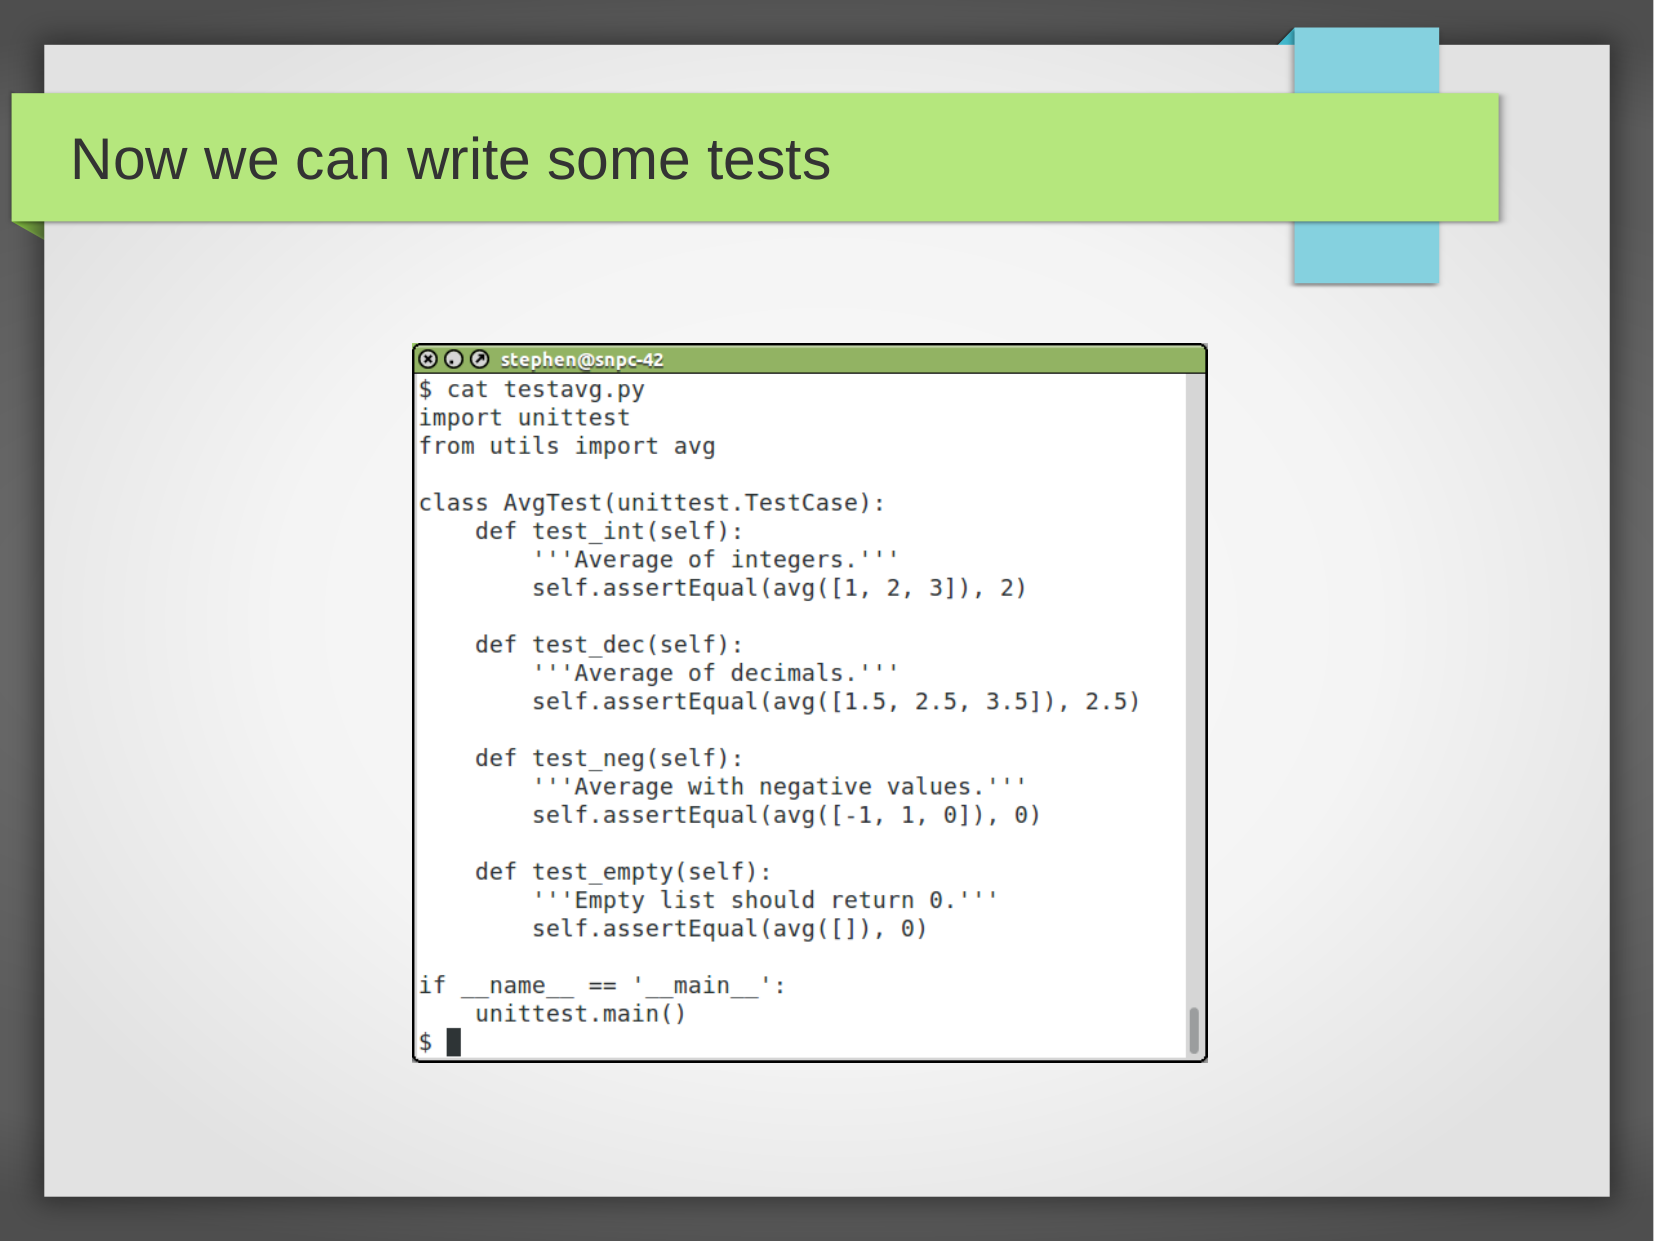

# Now we can write some tests